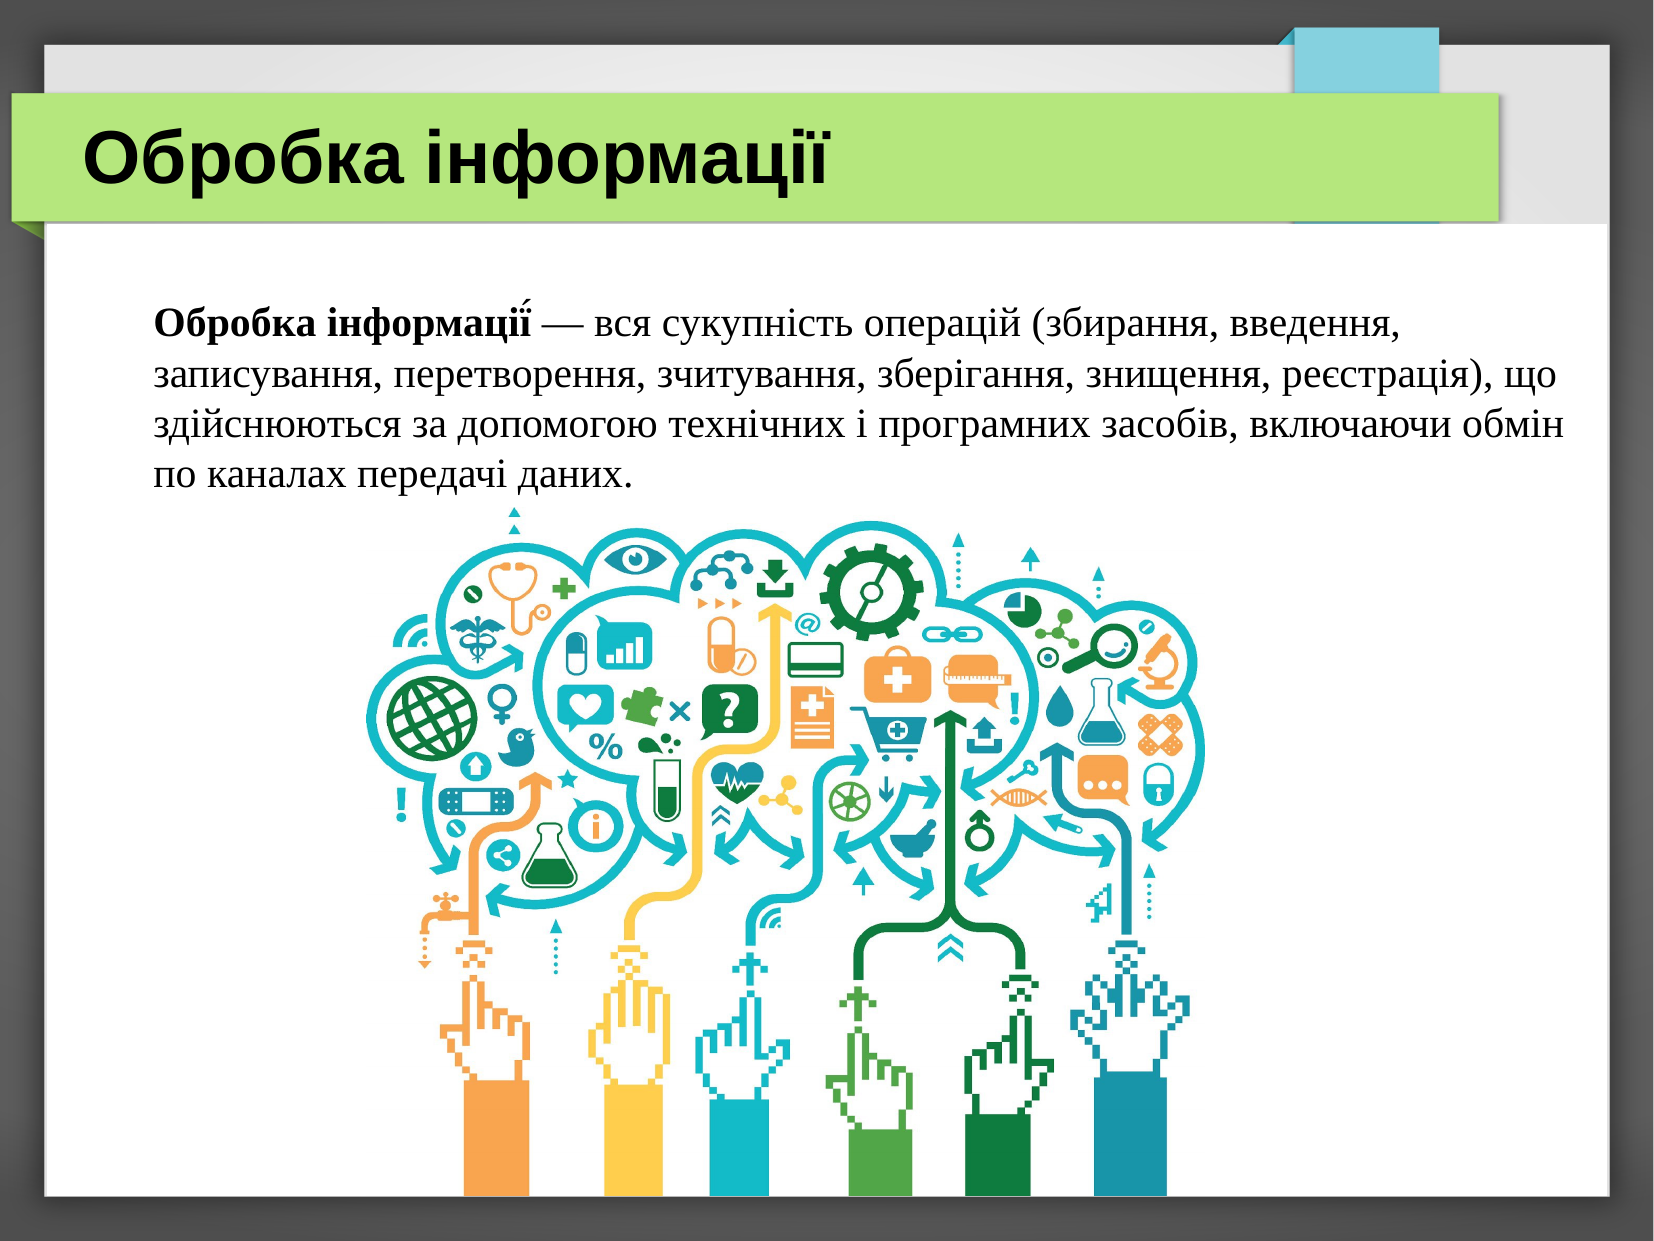

Обробка інформації
Обробка інформації́ — вся сукупність операцій (збирання, введення, записування, перетворення, зчитування, зберігання, знищення, реєстрація), що здійснюються за допомогою технічних і програмних засобів, включаючи обмін по каналах передачі даних.